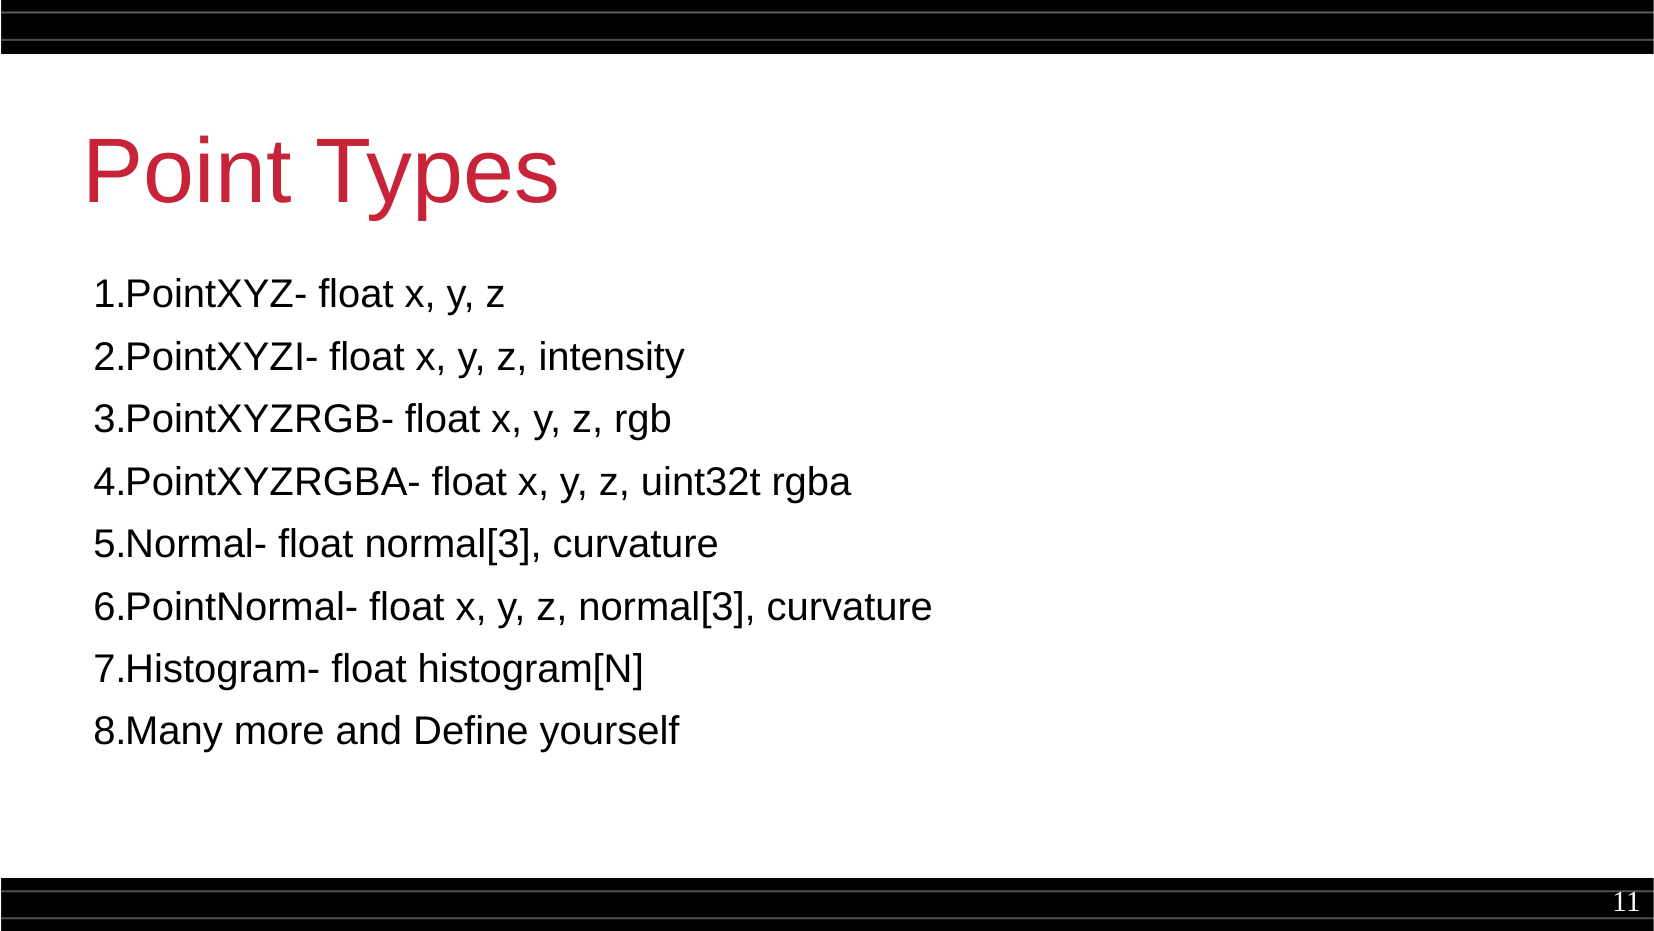

# Point Types
PointXYZ- float x, y, z
PointXYZI- float x, y, z, intensity
PointXYZRGB- float x, y, z, rgb
PointXYZRGBA- float x, y, z, uint32t rgba
Normal- float normal[3], curvature
PointNormal- float x, y, z, normal[3], curvature
Histogram- float histogram[N]
Many more and Define yourself